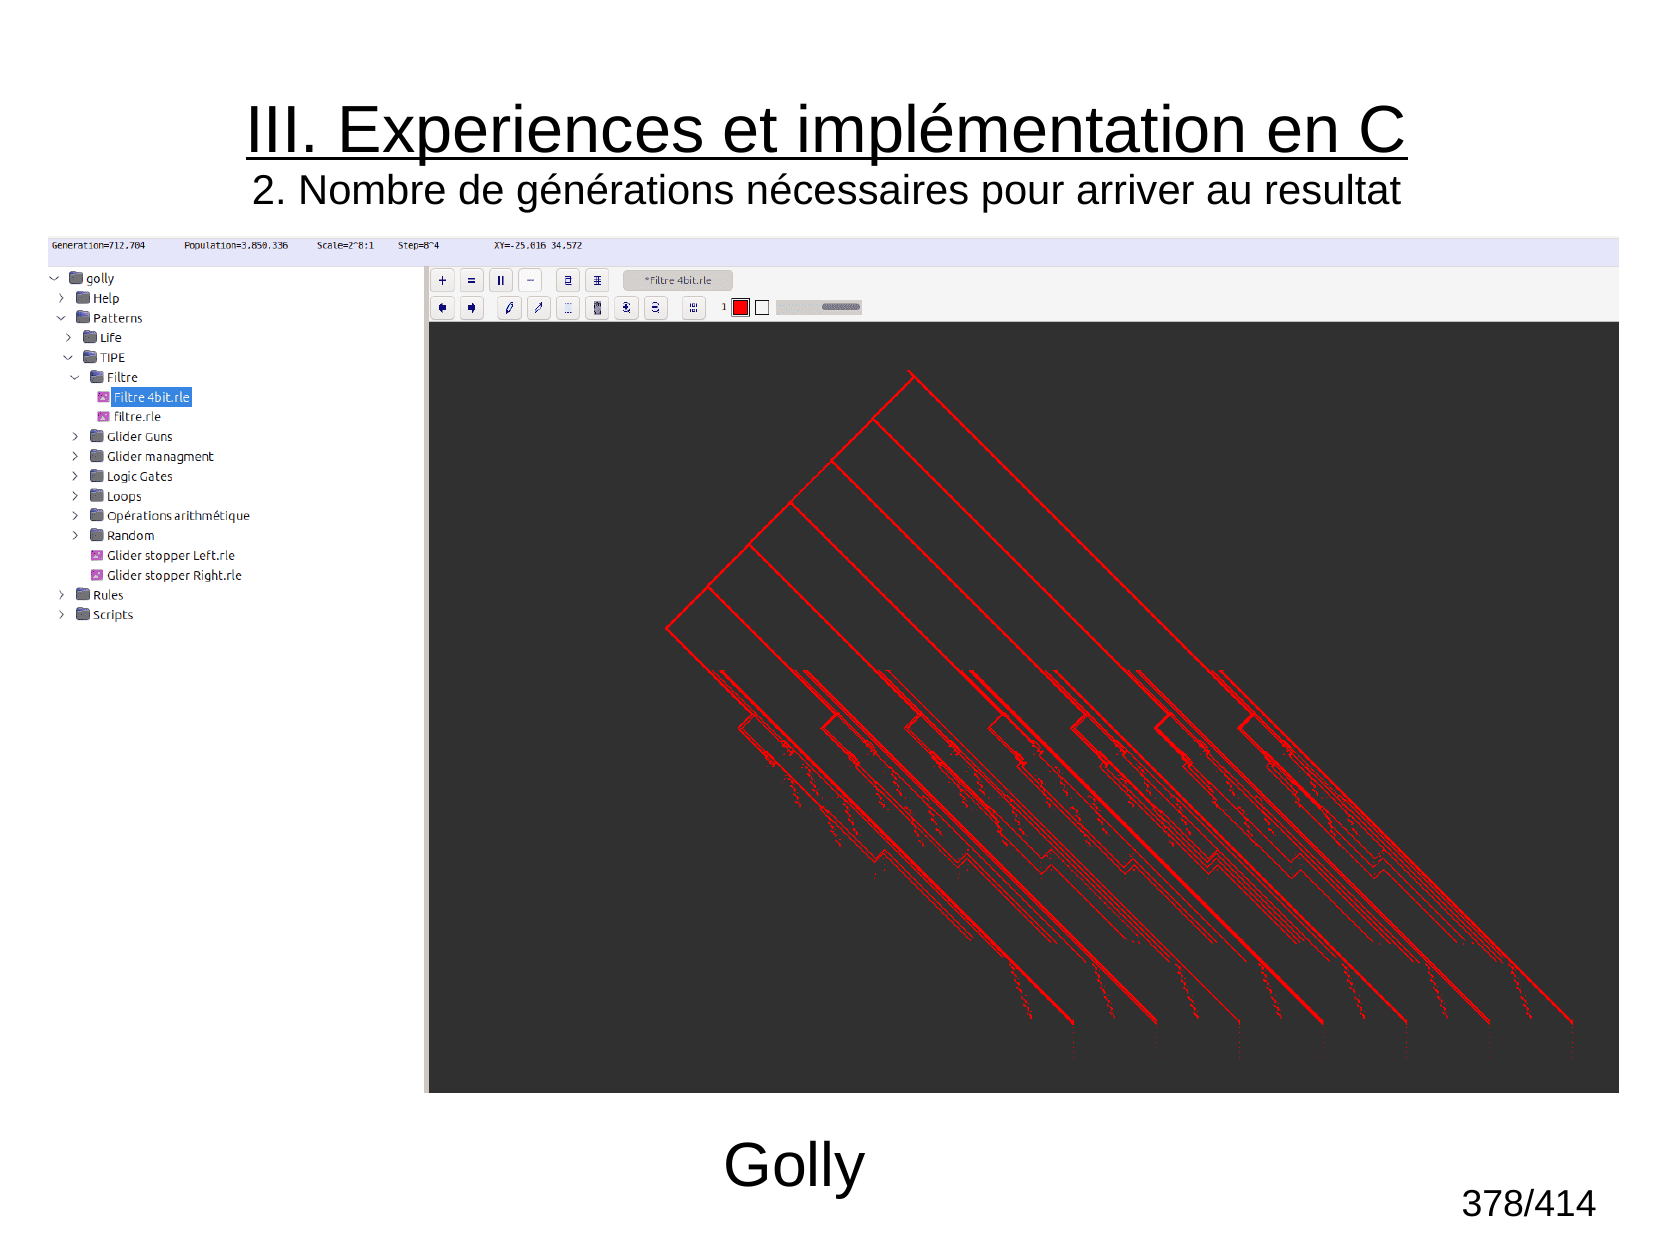

# III. Experiences et implémentation en C 2. Nombre de générations nécessaires pour arriver au resultat
Golly